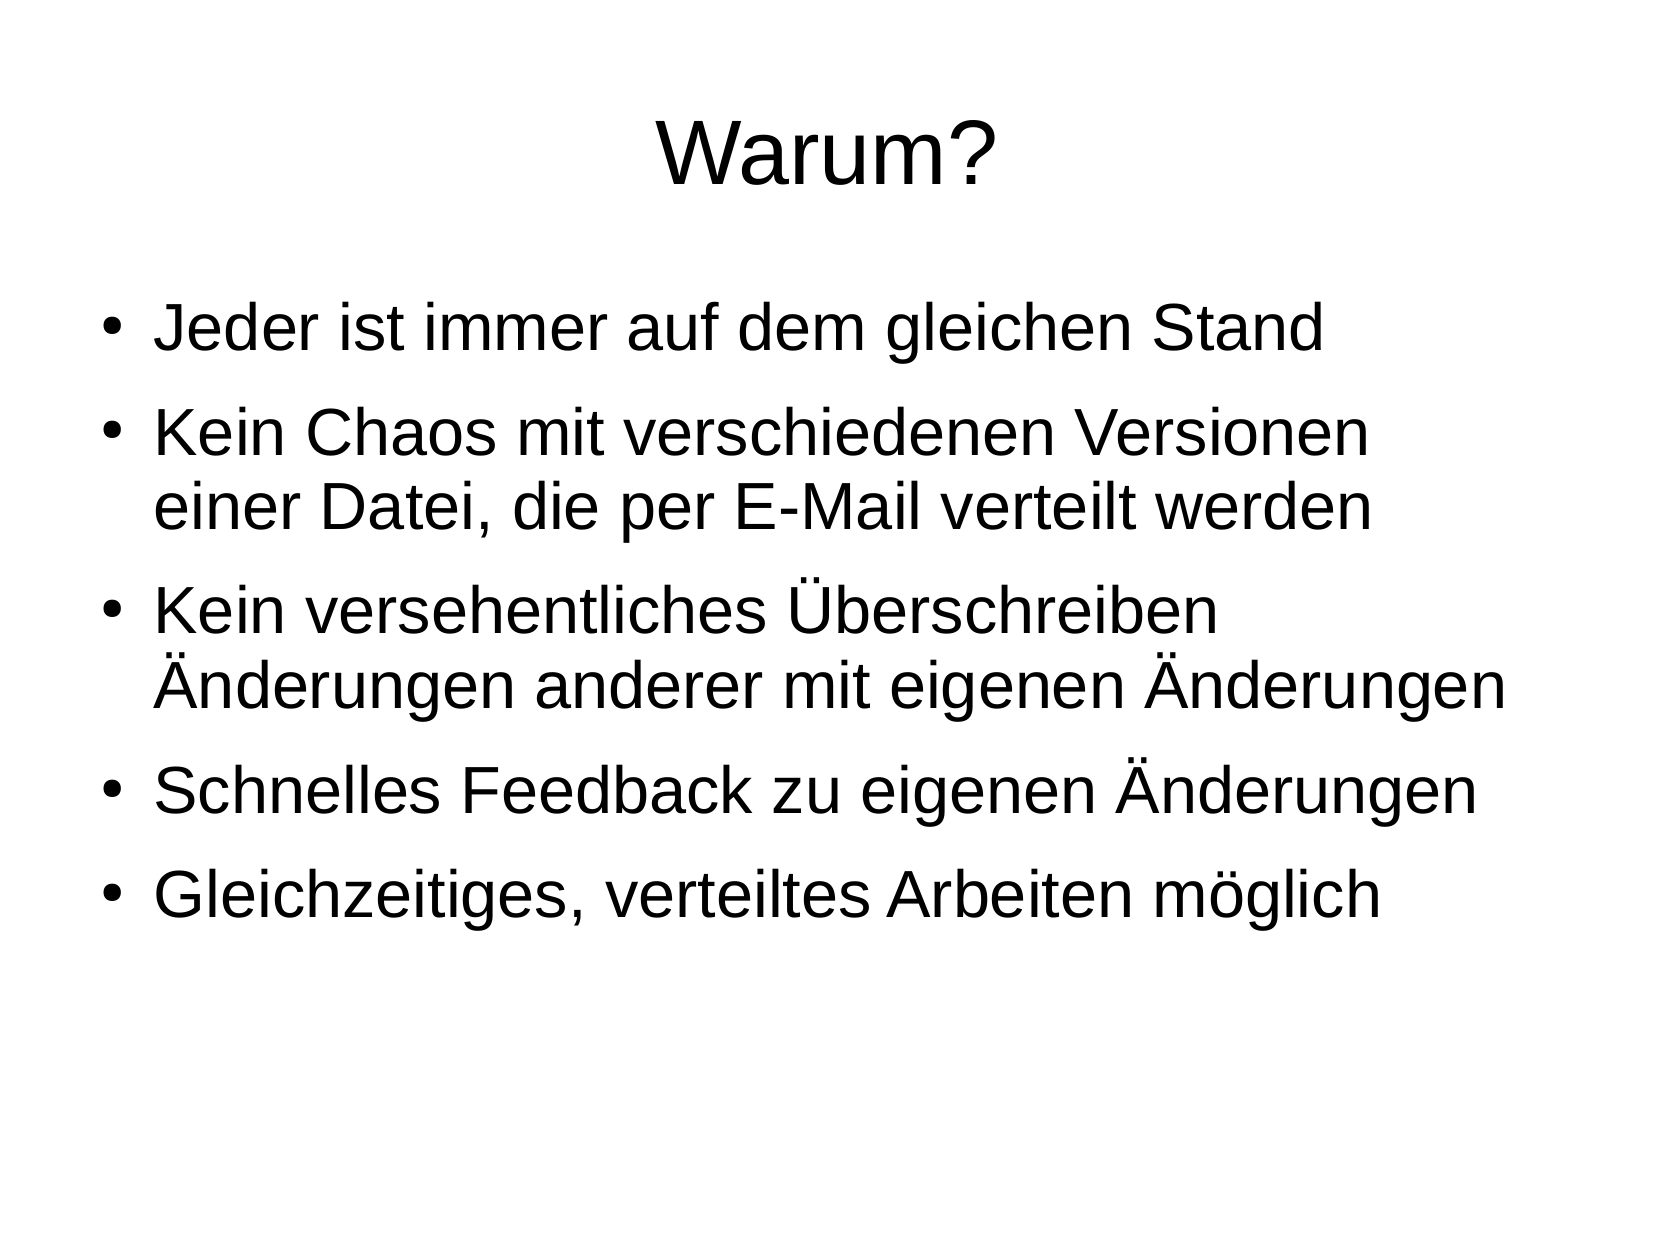

# Warum?
Jeder ist immer auf dem gleichen Stand
Kein Chaos mit verschiedenen Versionen einer Datei, die per E-Mail verteilt werden
Kein versehentliches Überschreiben Änderungen anderer mit eigenen Änderungen
Schnelles Feedback zu eigenen Änderungen
Gleichzeitiges, verteiltes Arbeiten möglich